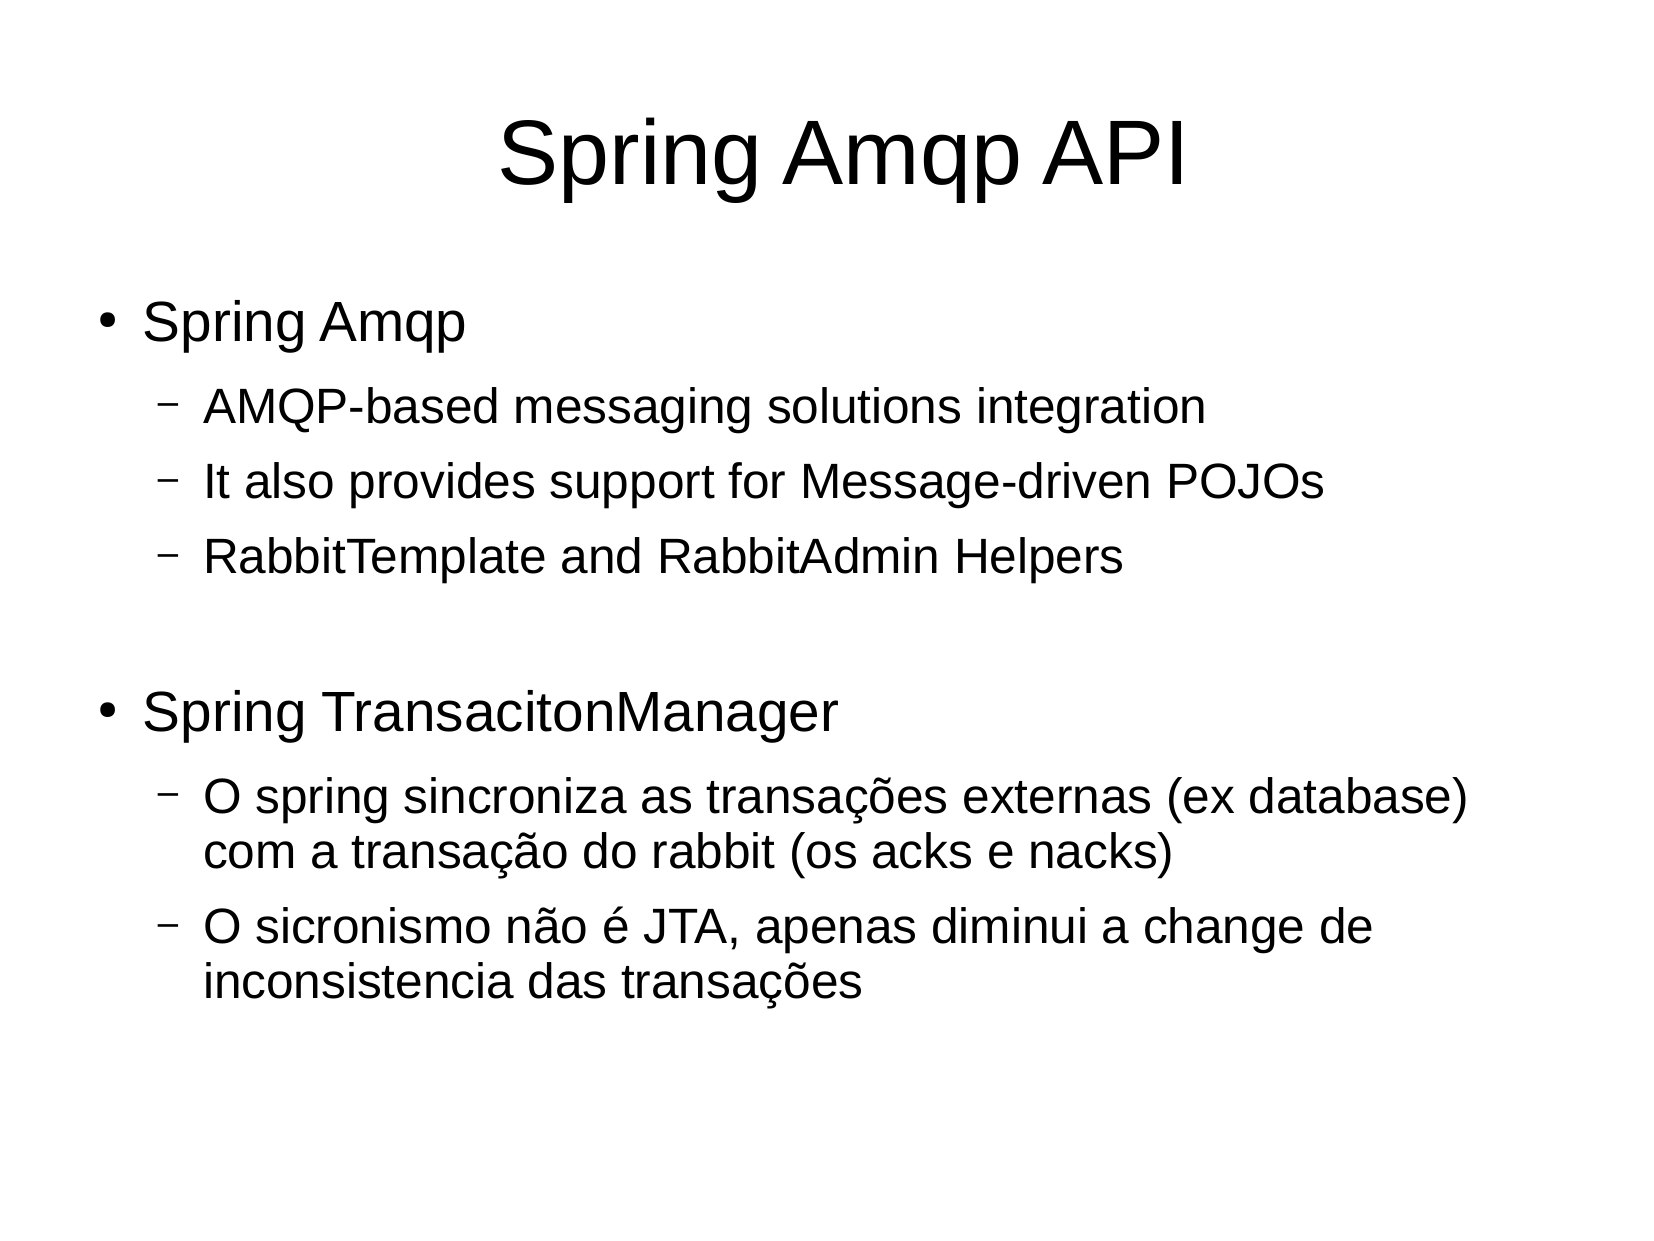

# Spring Amqp API
Spring Amqp
AMQP-based messaging solutions integration
It also provides support for Message-driven POJOs
RabbitTemplate and RabbitAdmin Helpers
Spring TransacitonManager
O spring sincroniza as transações externas (ex database) com a transação do rabbit (os acks e nacks)
O sicronismo não é JTA, apenas diminui a change de inconsistencia das transações